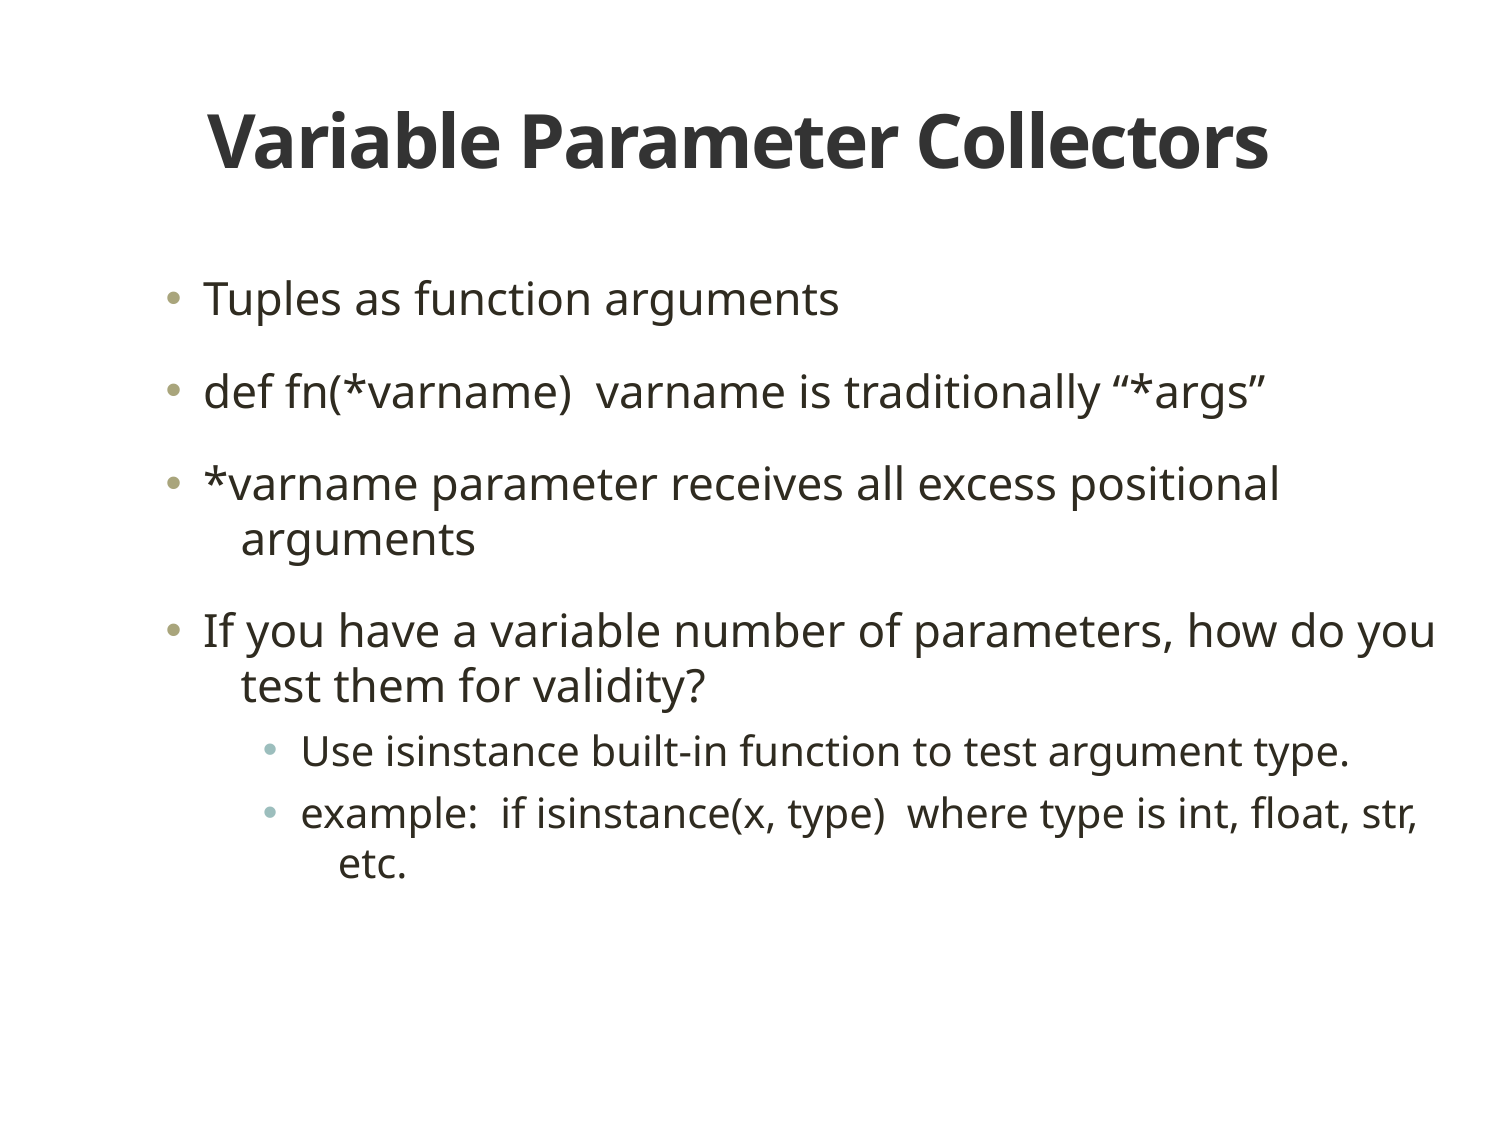

# Variable Parameter Collectors
Tuples as function arguments
def fn(*varname) varname is traditionally “*args”
*varname parameter receives all excess positional arguments
If you have a variable number of parameters, how do you test them for validity?
Use isinstance built-in function to test argument type.
example: if isinstance(x, type) where type is int, float, str, etc.